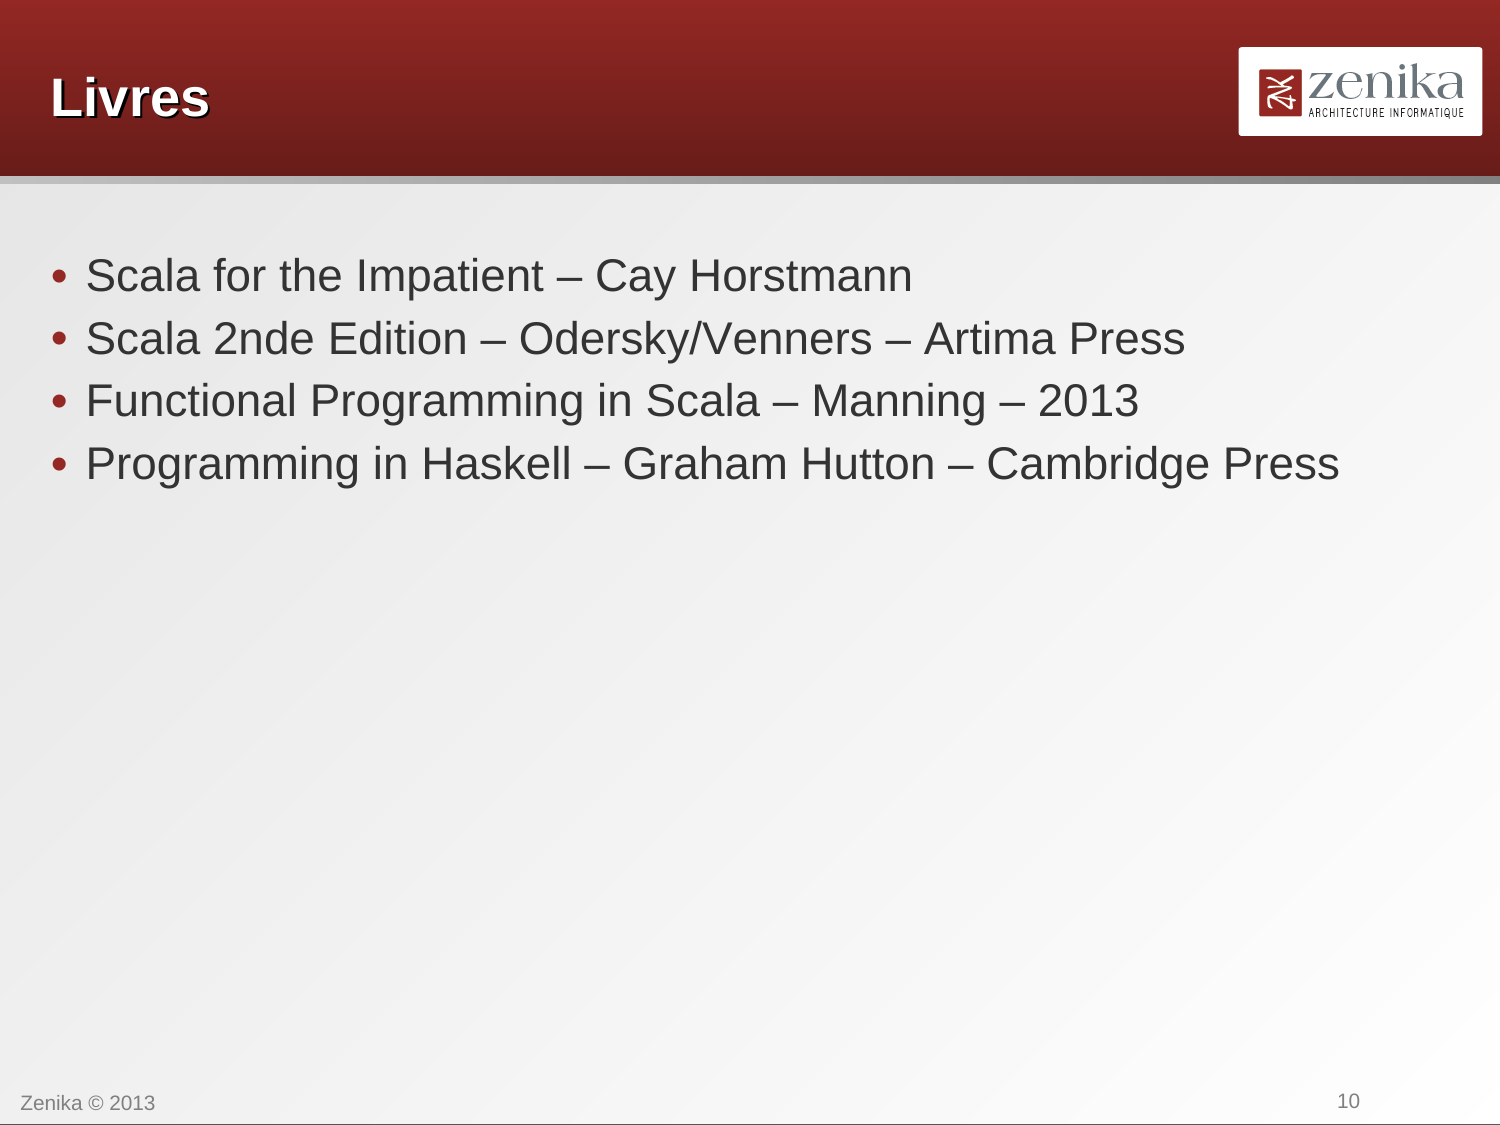

# Livres
Scala for the Impatient – Cay Horstmann
Scala 2nde Edition – Odersky/Venners – Artima Press
Functional Programming in Scala – Manning – 2013
Programming in Haskell – Graham Hutton – Cambridge Press